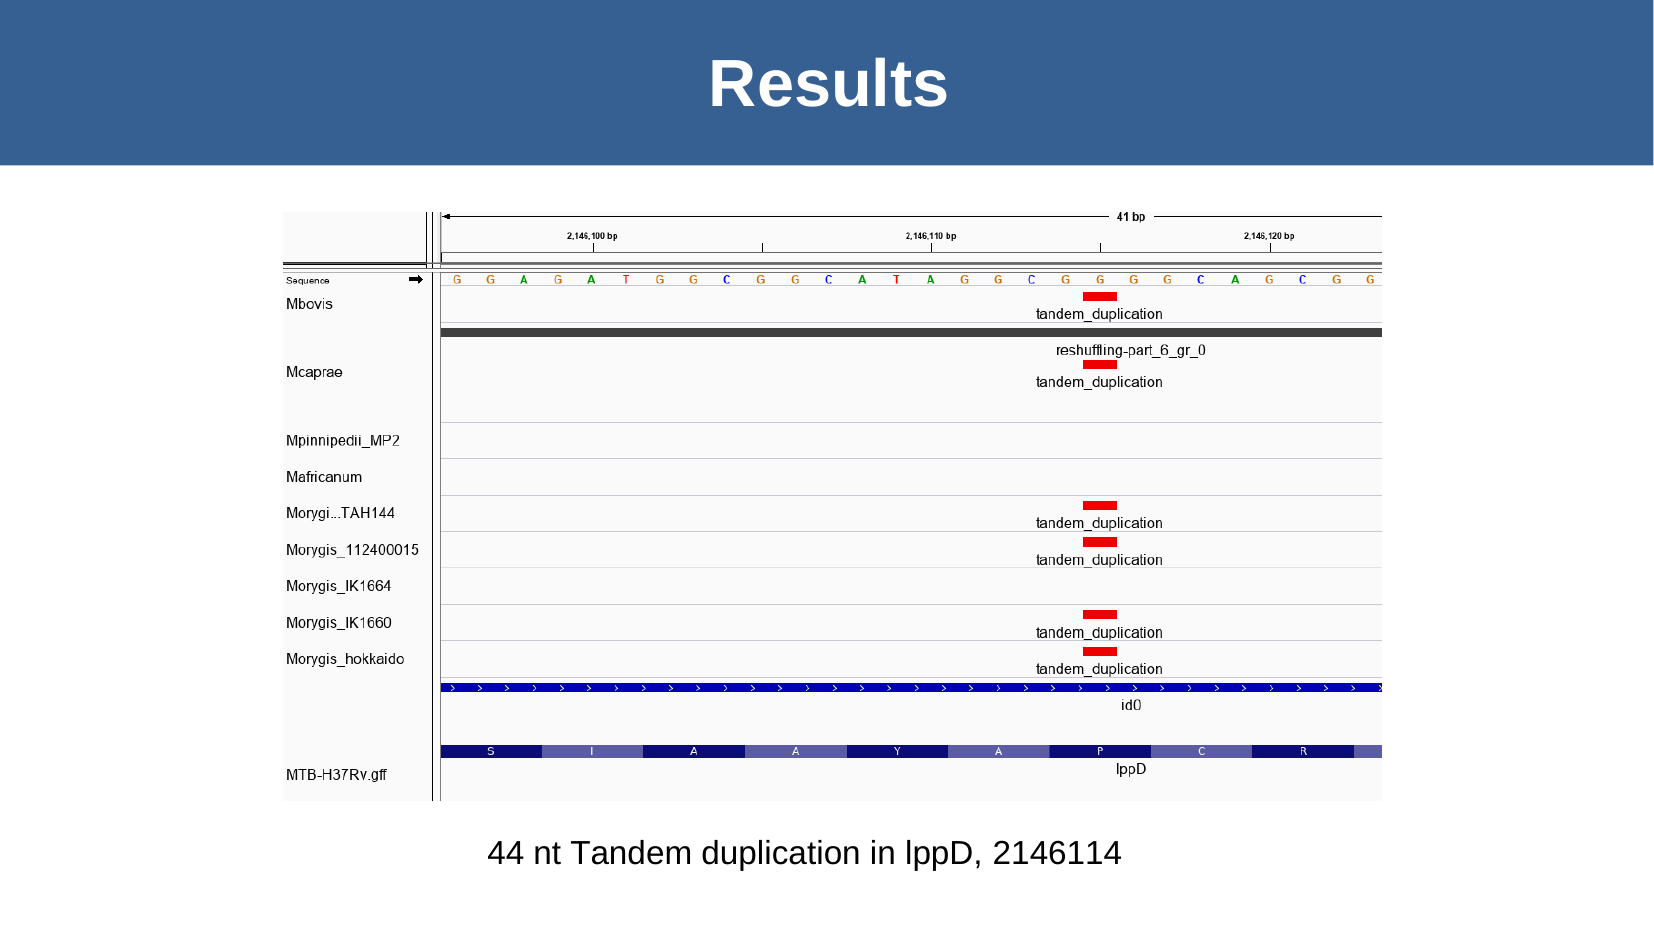

Results
44 nt Tandem duplication in lppD, 2146114